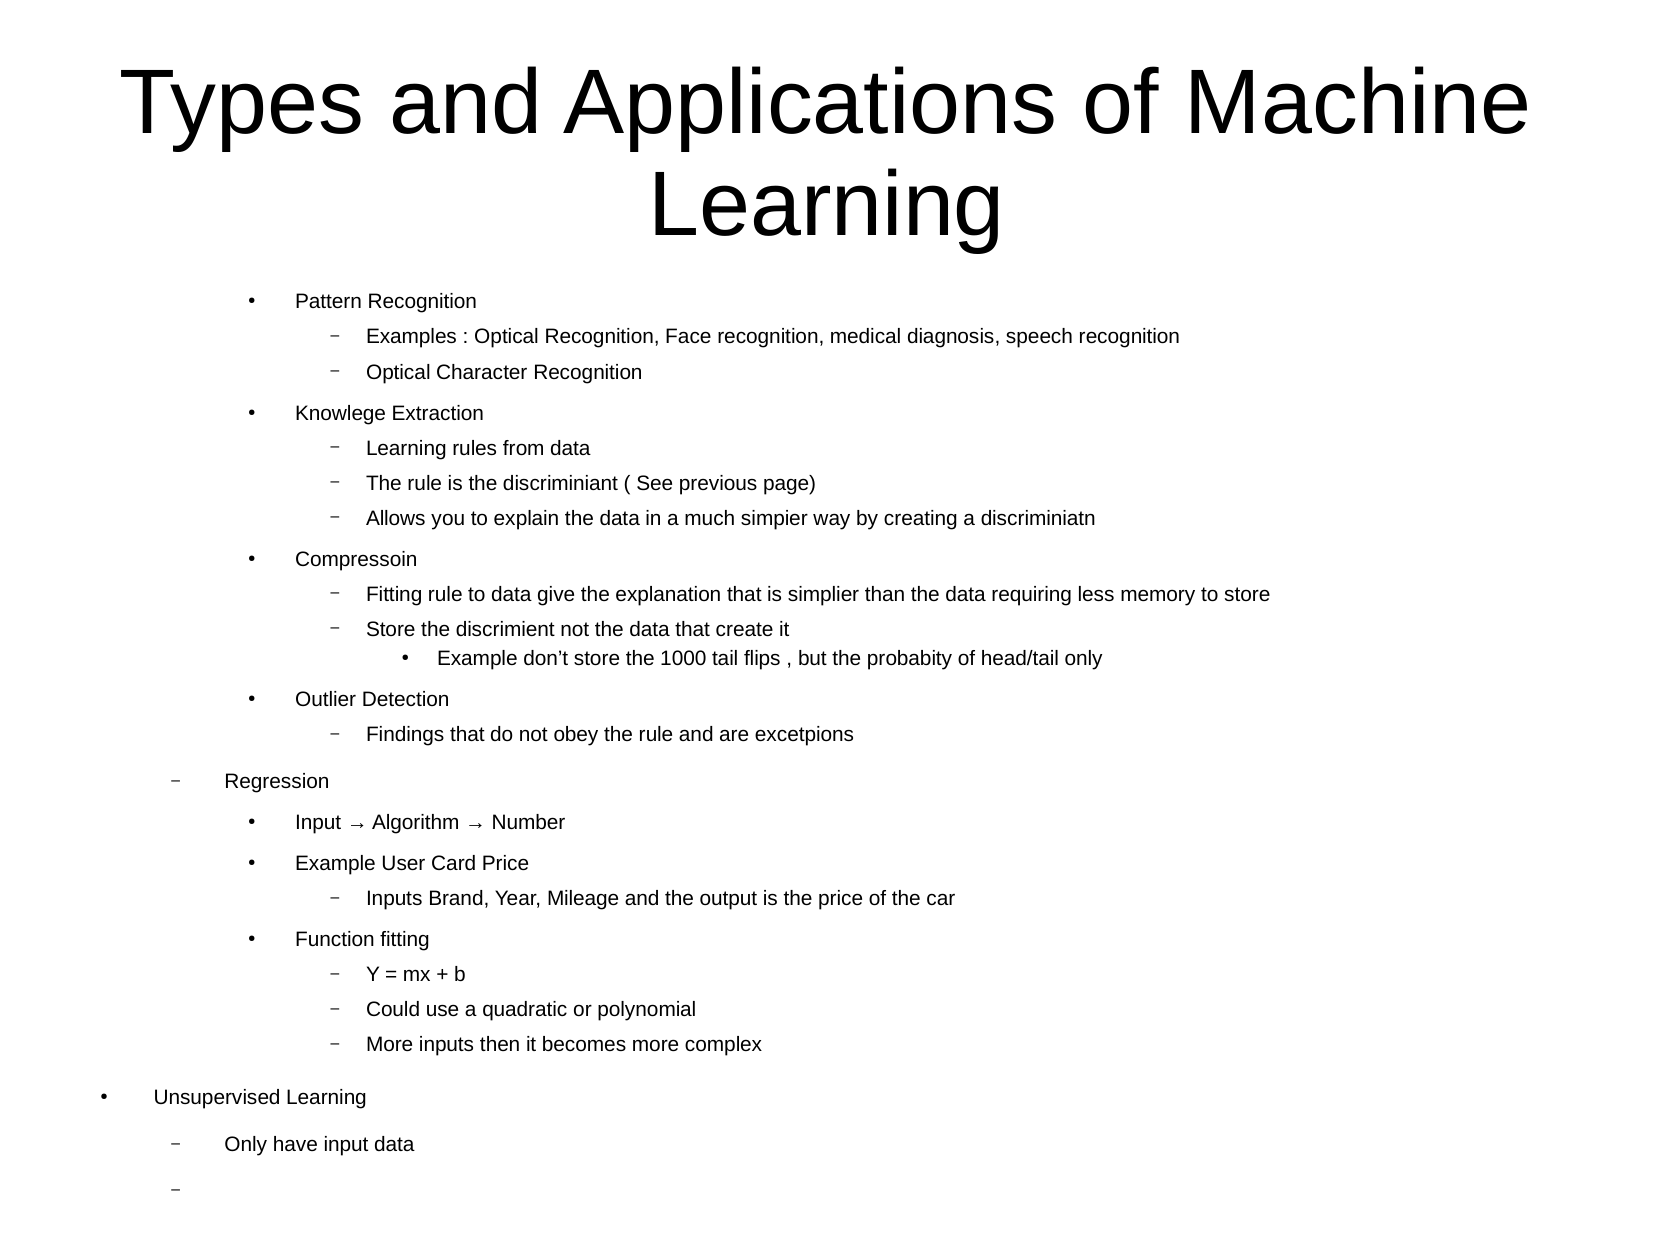

# Types and Applications of Machine Learning
Pattern Recognition
Examples : Optical Recognition, Face recognition, medical diagnosis, speech recognition
Optical Character Recognition
Knowlege Extraction
Learning rules from data
The rule is the discriminiant ( See previous page)
Allows you to explain the data in a much simpier way by creating a discriminiatn
Compressoin
Fitting rule to data give the explanation that is simplier than the data requiring less memory to store
Store the discrimient not the data that create it
Example don’t store the 1000 tail flips , but the probabity of head/tail only
Outlier Detection
Findings that do not obey the rule and are excetpions
Regression
Input → Algorithm → Number
Example User Card Price
Inputs Brand, Year, Mileage and the output is the price of the car
Function fitting
Y = mx + b
Could use a quadratic or polynomial
More inputs then it becomes more complex
Unsupervised Learning
Only have input data